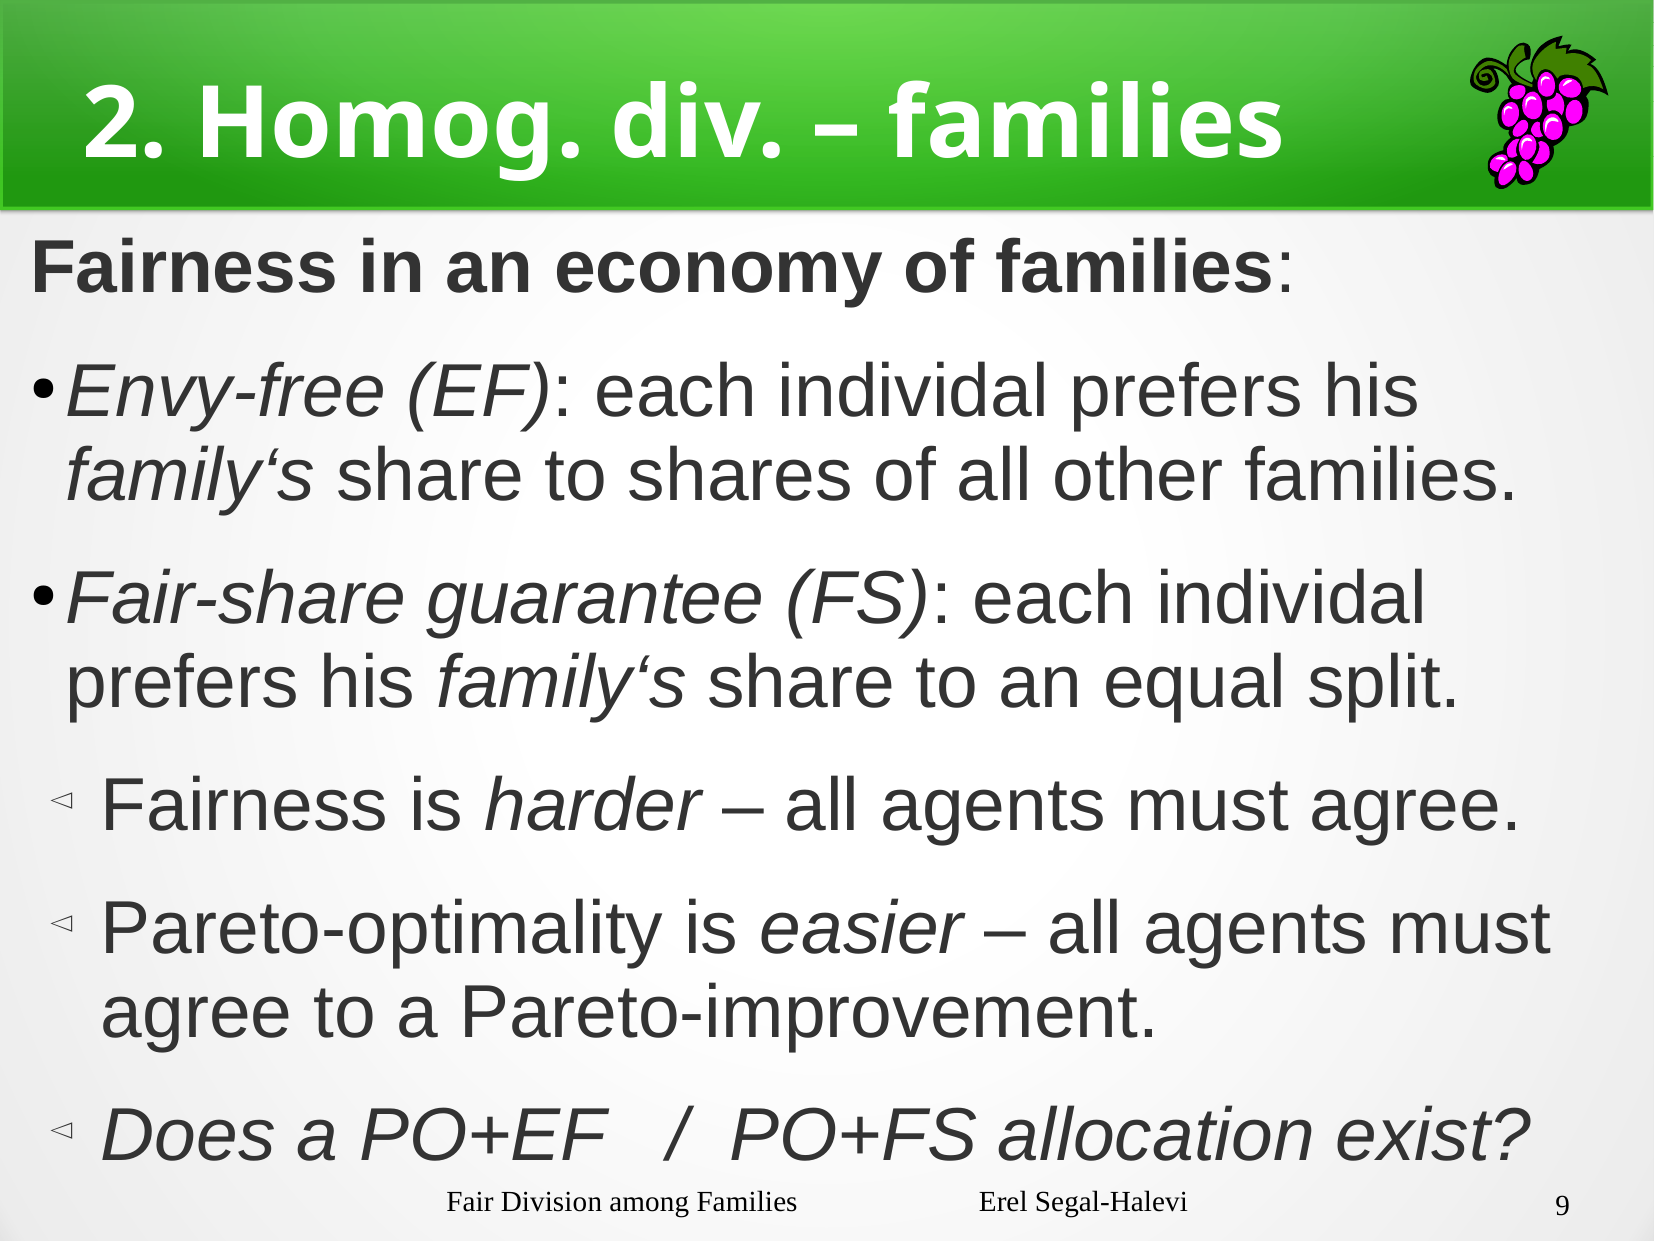

2. Homog. div. – families
# Fairness in an economy of families:
Envy-free (EF): each individal prefers his family‘s share to shares of all other families.
Fair-share guarantee (FS): each individal prefers his family‘s share to an equal split.
Fairness is harder – all agents must agree.
Pareto-optimality is easier – all agents must agree to a Pareto-improvement.
Does a PO+EF / PO+FS allocation exist?
Fair Division among Families Erel Segal-Halevi
9